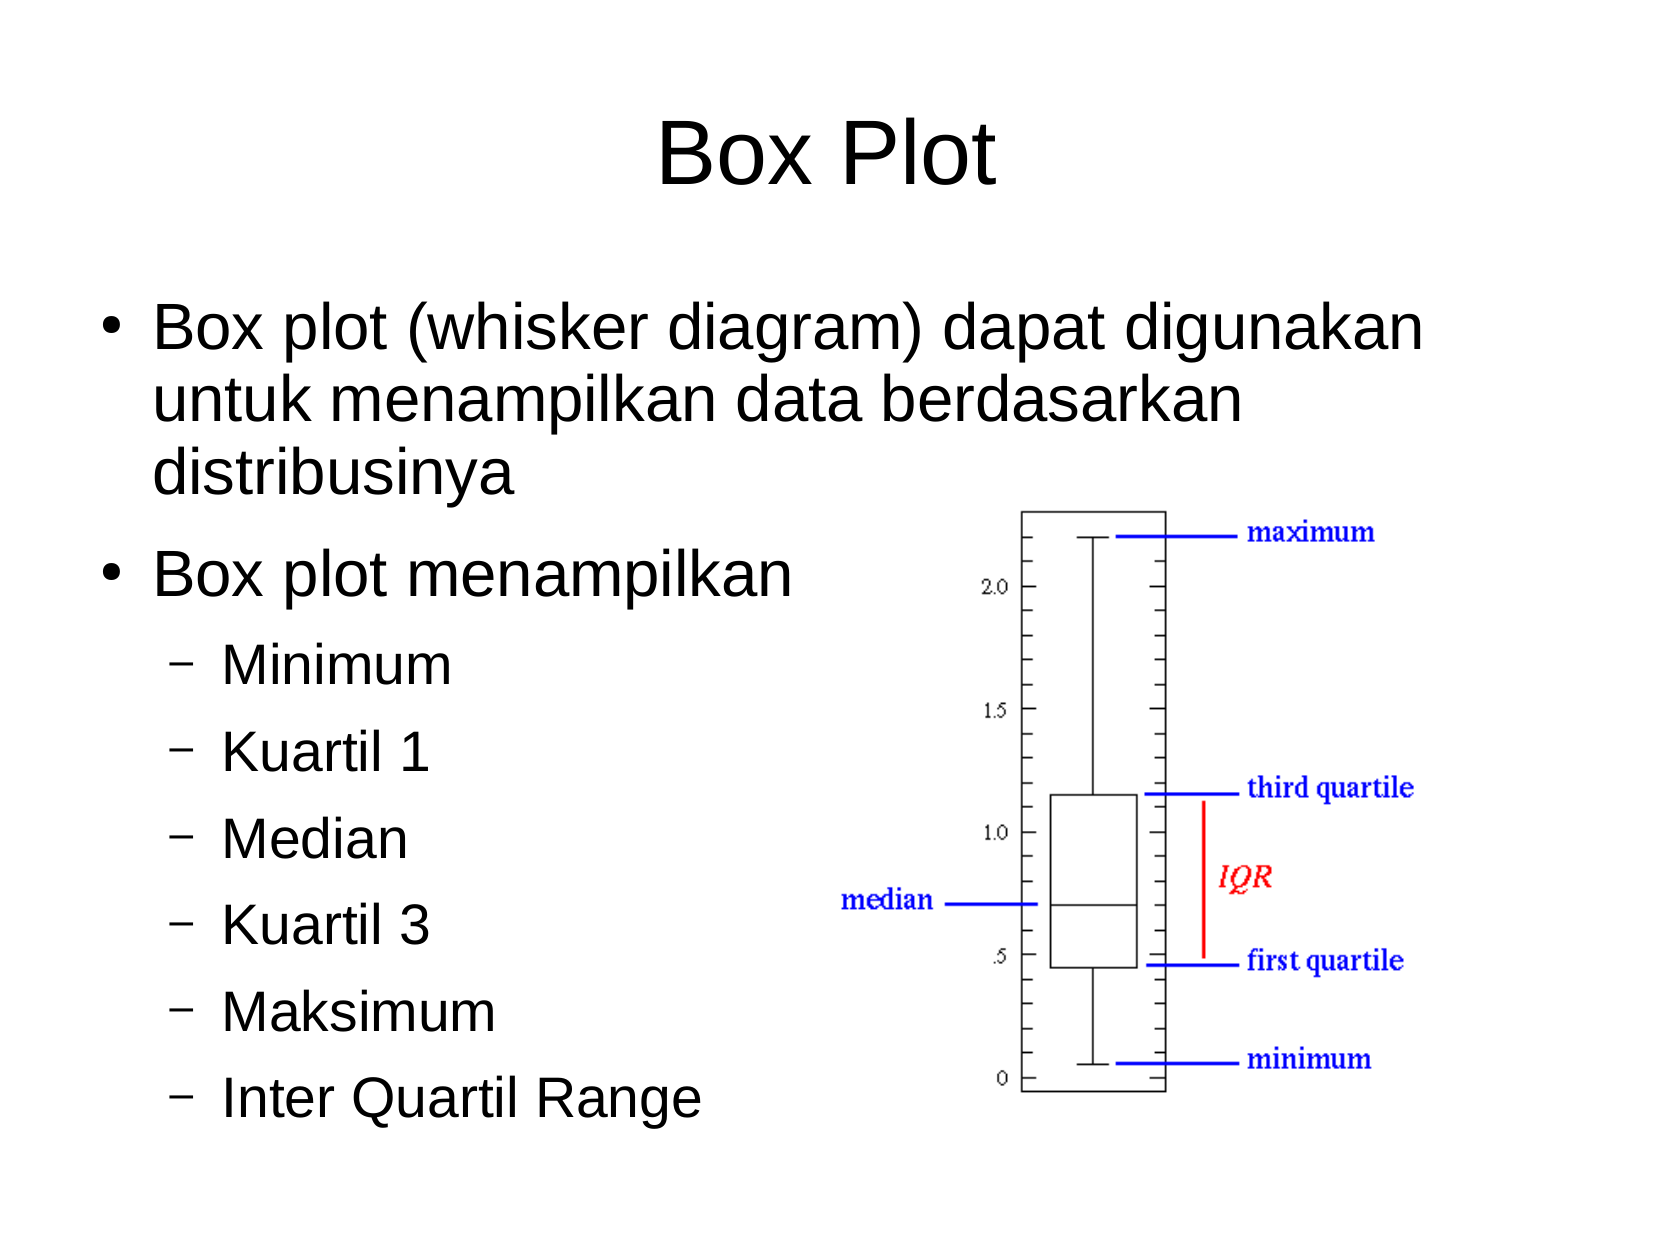

# Box Plot
Box plot (whisker diagram) dapat digunakan untuk menampilkan data berdasarkan distribusinya
Box plot menampilkan
Minimum
Kuartil 1
Median
Kuartil 3
Maksimum
Inter Quartil Range